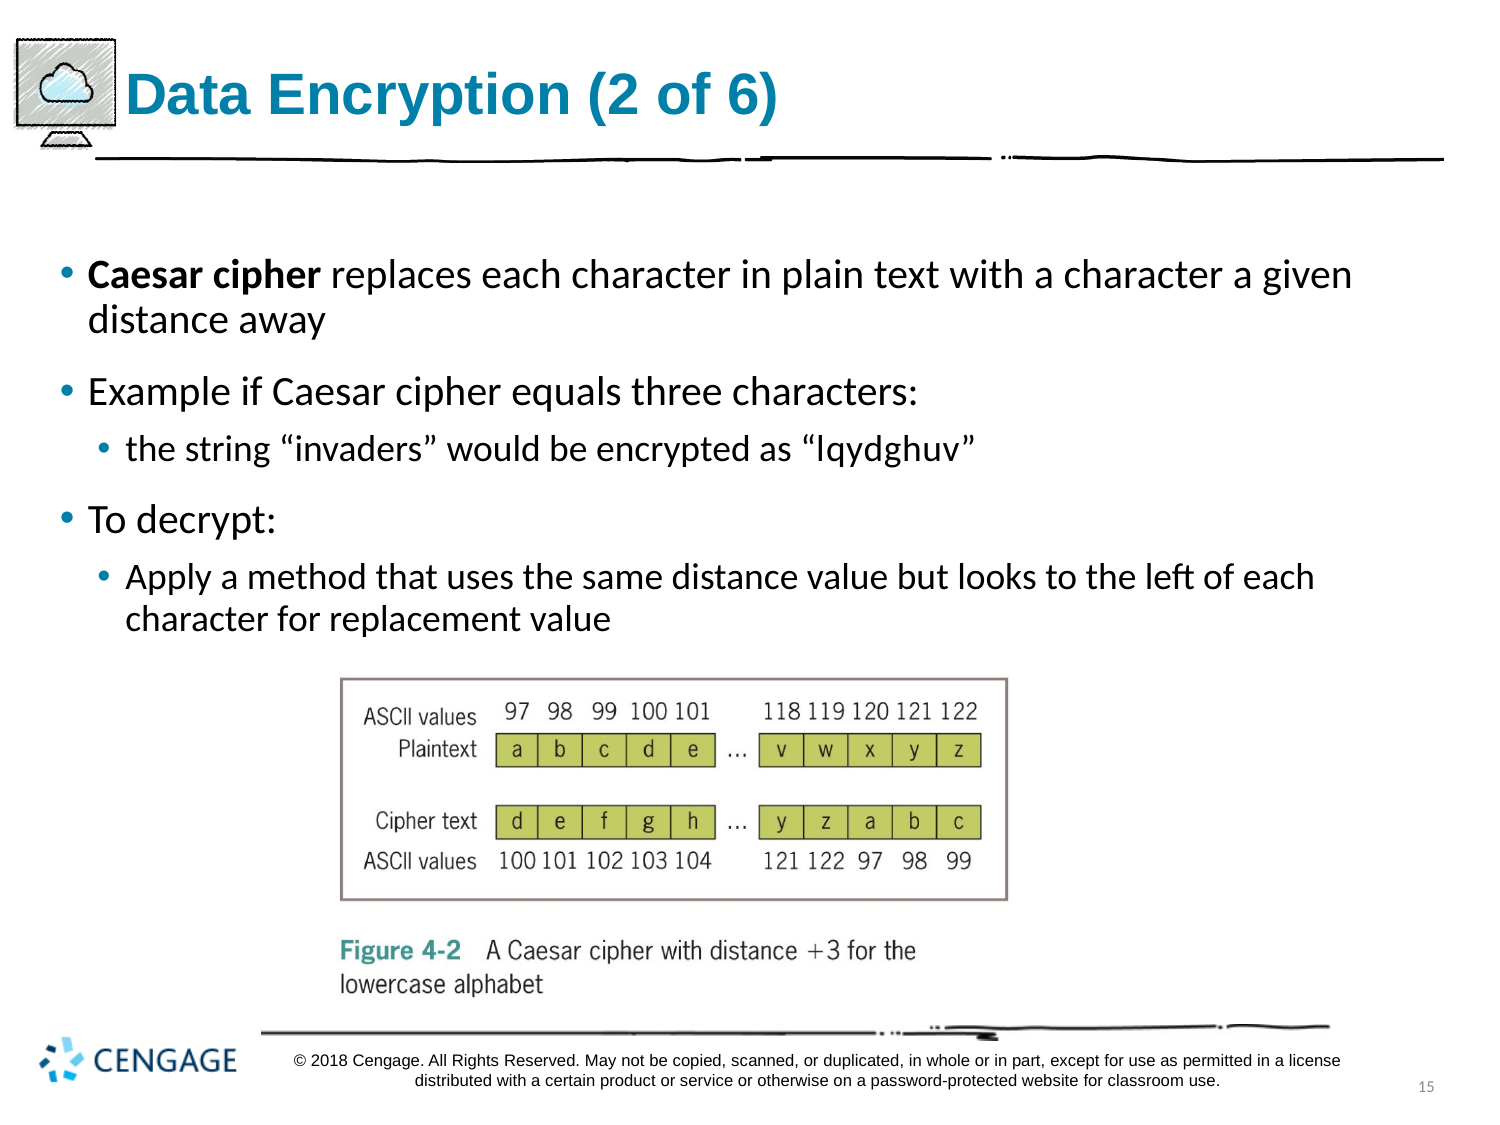

# Data Encryption (2 of 6)
Caesar cipher replaces each character in plain text with a character a given distance away
Example if Caesar cipher equals three characters:
the string “invaders” would be encrypted as “l q y d g h u v”
To decrypt:
Apply a method that uses the same distance value but looks to the left of each character for replacement value
© 2018 Cengage. All Rights Reserved. May not be copied, scanned, or duplicated, in whole or in part, except for use as permitted in a license distributed with a certain product or service or otherwise on a password-protected website for classroom use.